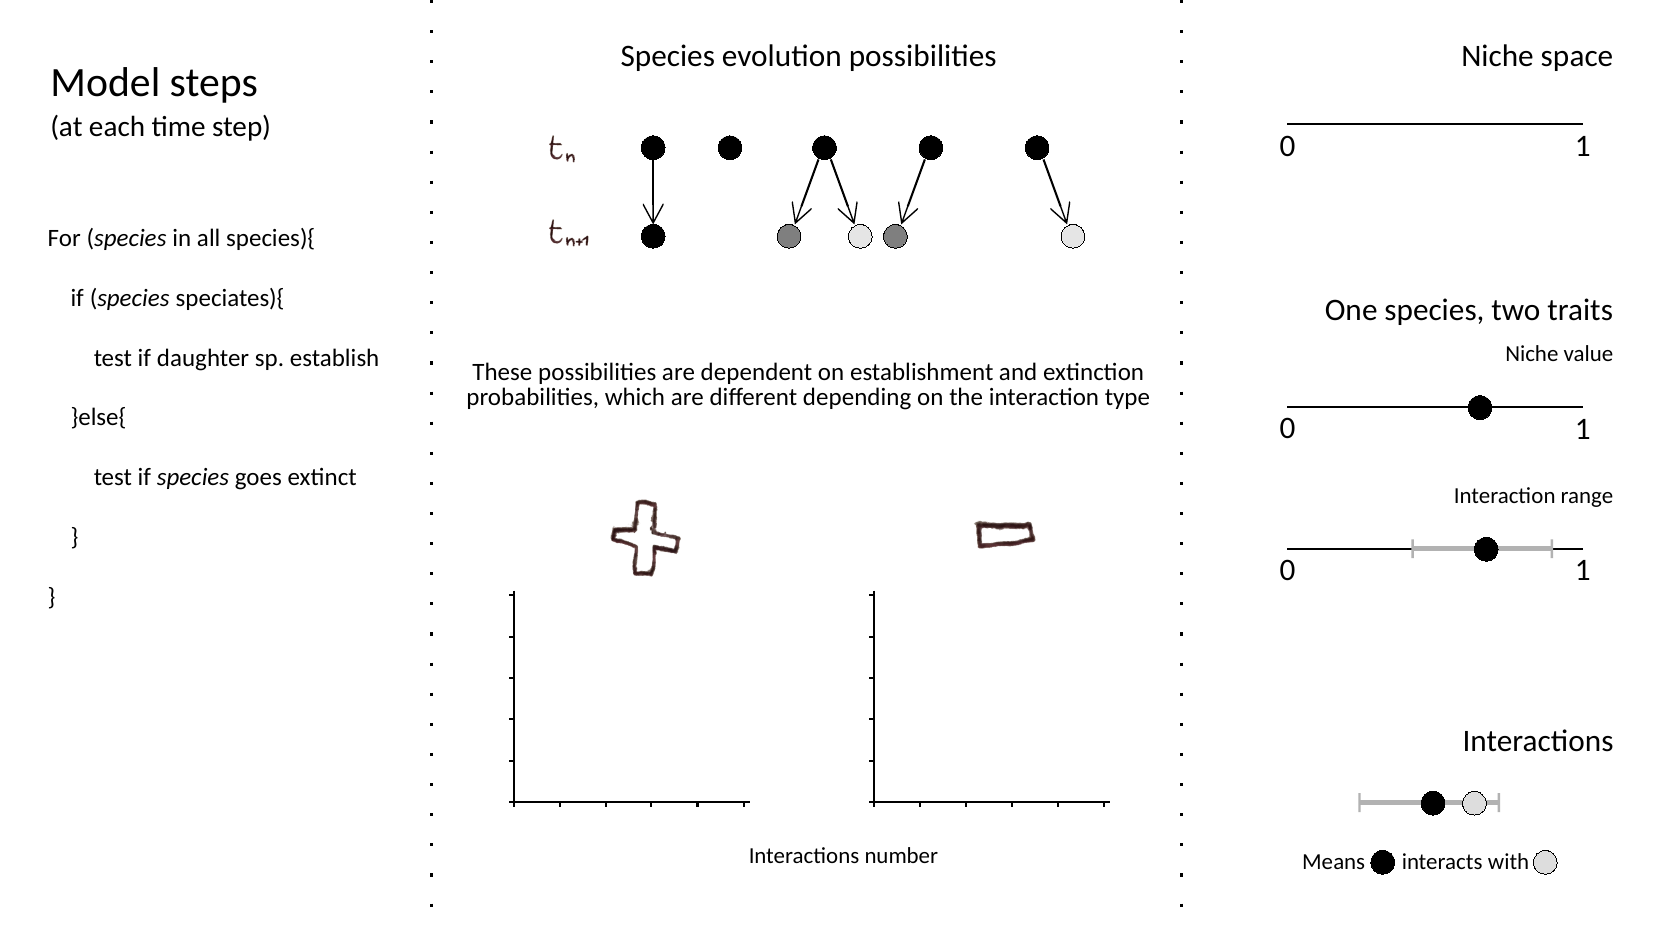

Model steps
(at each time step)
Niche space
Species evolution possibilities
0
1
For (species in all species){
 if (species speciates){
 test if daughter sp. establish
 }else{
 test if species goes extinct
 }
}
One species, two traits
Niche value
These possibilities are dependent on establishment and extinction probabilities, which are different depending on the interaction type
0
1
Interaction range
0
1
Interactions
Interactions number
Means interacts with